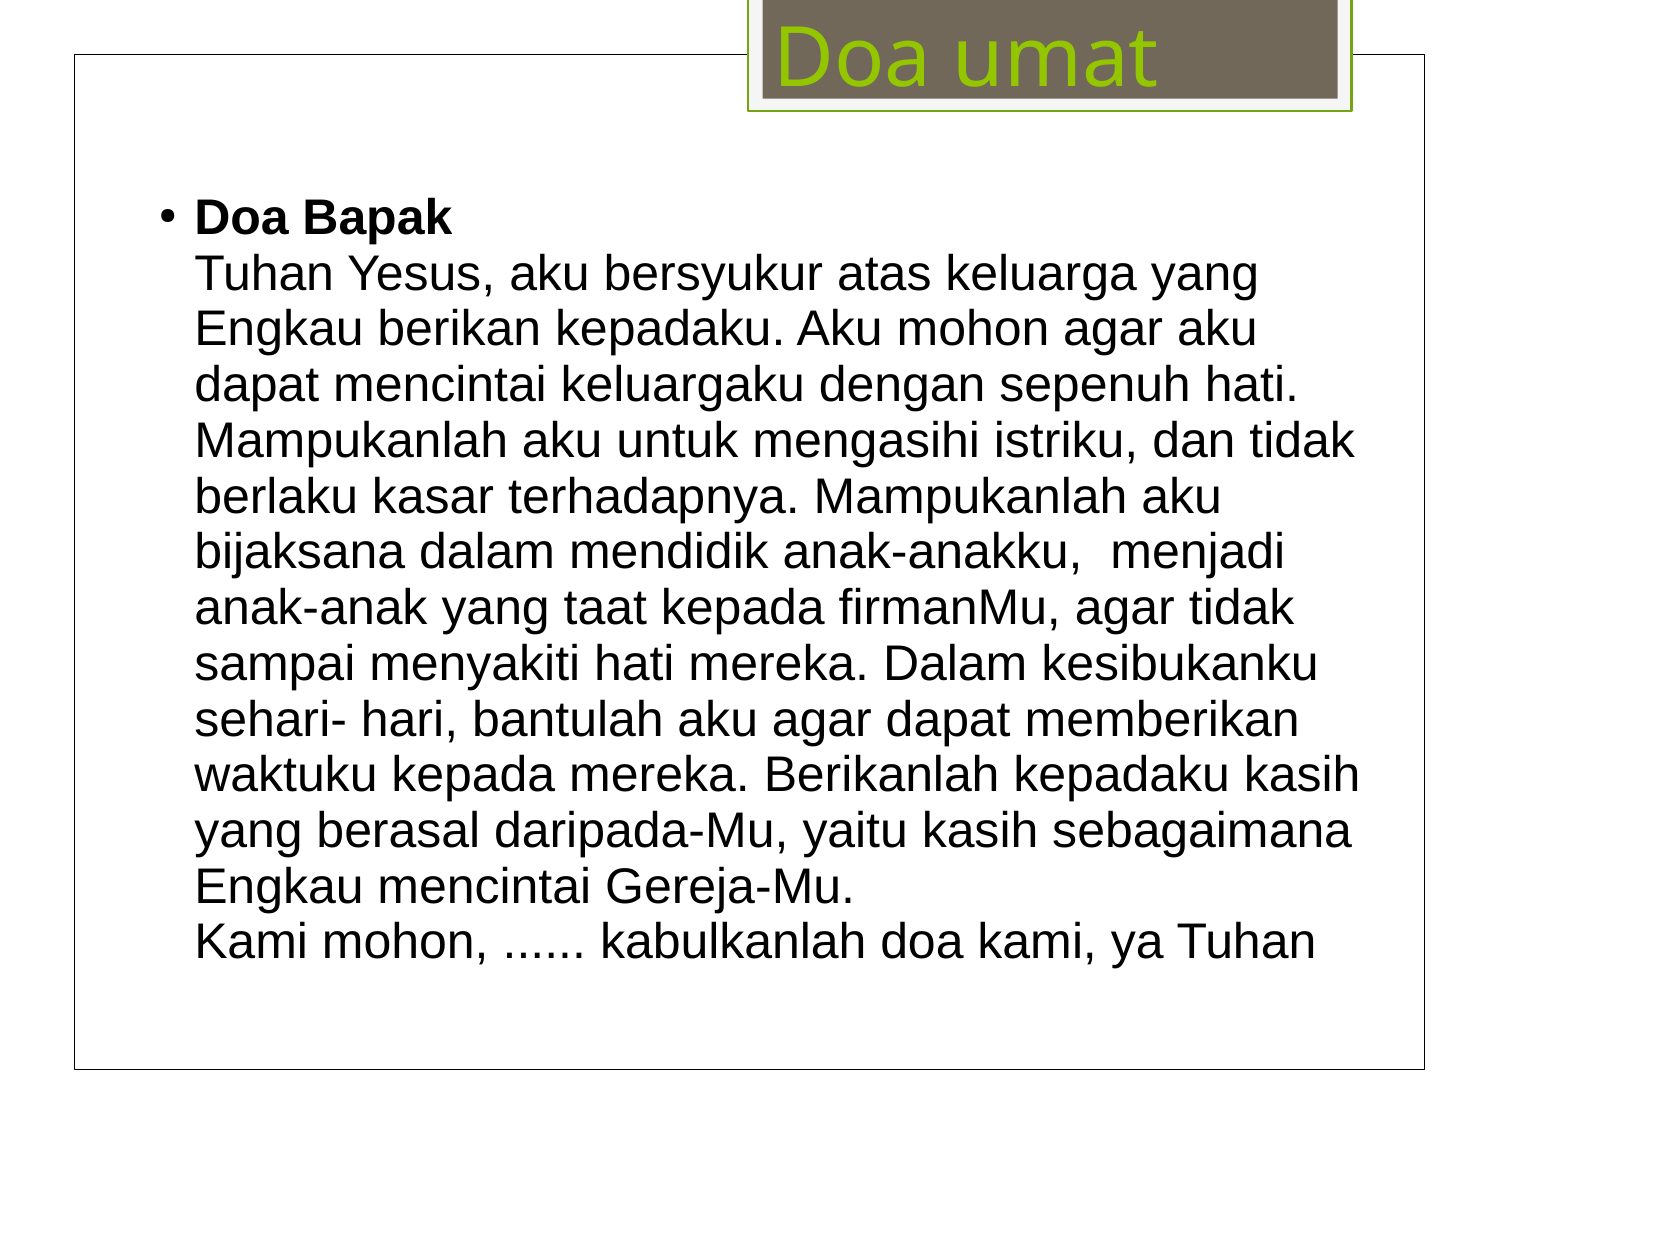

# Doa umat
Doa Bapak
Tuhan Yesus, aku bersyukur atas keluarga yang Engkau berikan kepadaku. Aku mohon agar aku dapat mencintai keluargaku dengan sepenuh hati. Mampukanlah aku untuk mengasihi istriku, dan tidak
berlaku kasar terhadapnya. Mampukanlah aku bijaksana dalam mendidik anak-anakku, menjadi anak-anak yang taat kepada firmanMu, agar tidak sampai menyakiti hati mereka. Dalam kesibukanku sehari- hari, bantulah aku agar dapat memberikan waktuku kepada mereka. Berikanlah kepadaku kasih yang berasal daripada-Mu, yaitu kasih sebagaimana Engkau mencintai Gereja-Mu.
Kami mohon, ...... kabulkanlah doa kami, ya Tuhan